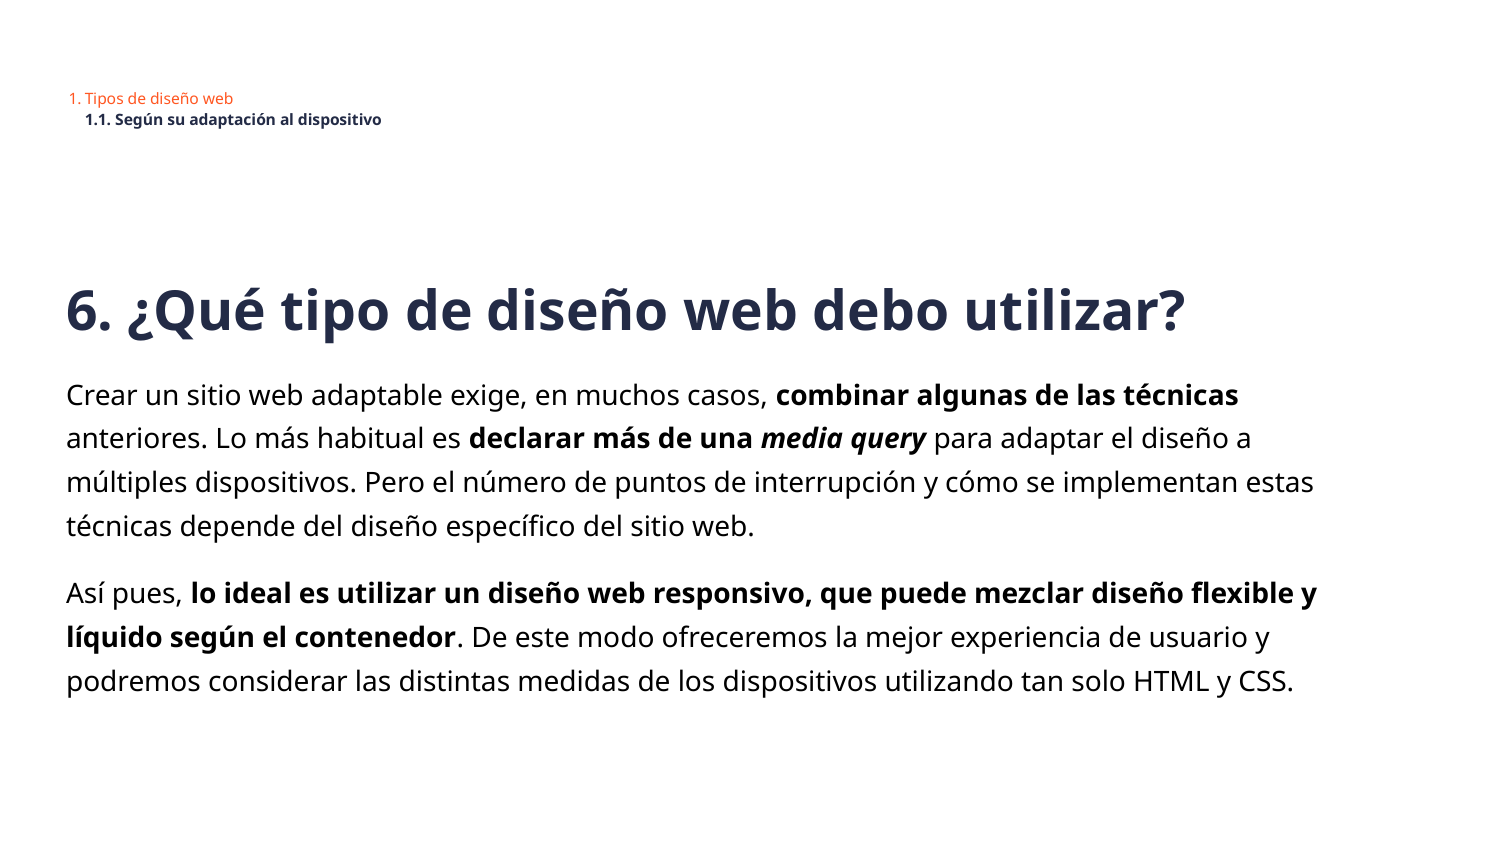

# Tipos de diseño web 1.1. Según su adaptación al dispositivo
6. ¿Qué tipo de diseño web debo utilizar?
Crear un sitio web adaptable exige, en muchos casos, combinar algunas de las técnicas anteriores. Lo más habitual es declarar más de una media query para adaptar el diseño a múltiples dispositivos. Pero el número de puntos de interrupción y cómo se implementan estas técnicas depende del diseño específico del sitio web.
Así pues, lo ideal es utilizar un diseño web responsivo, que puede mezclar diseño flexible y líquido según el contenedor. De este modo ofreceremos la mejor experiencia de usuario y podremos considerar las distintas medidas de los dispositivos utilizando tan solo HTML y CSS.